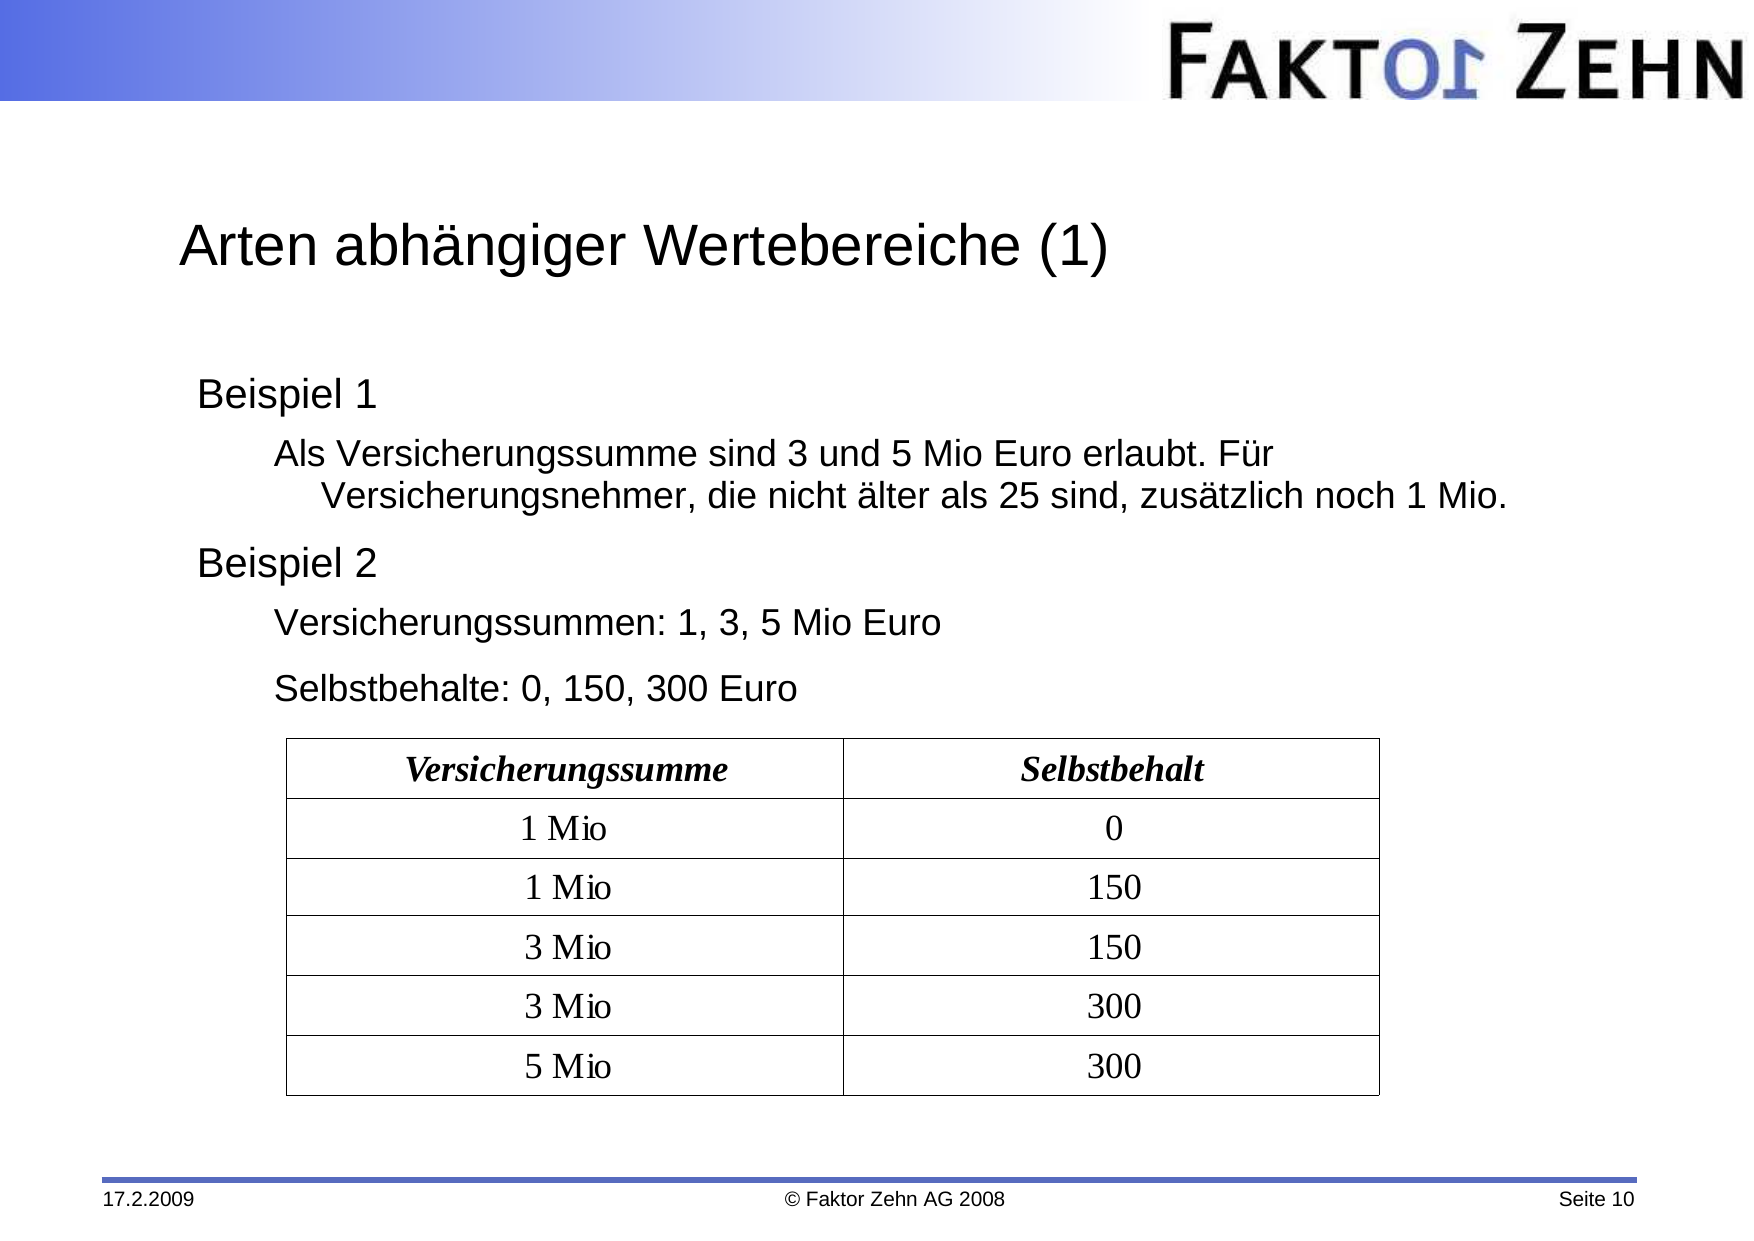

# Arten abhängiger Wertebereiche (1)
Beispiel 1
Als Versicherungssumme sind 3 und 5 Mio Euro erlaubt. Für Versicherungsnehmer, die nicht älter als 25 sind, zusätzlich noch 1 Mio.
Beispiel 2
Versicherungssummen: 1, 3, 5 Mio Euro
Selbstbehalte: 0, 150, 300 Euro